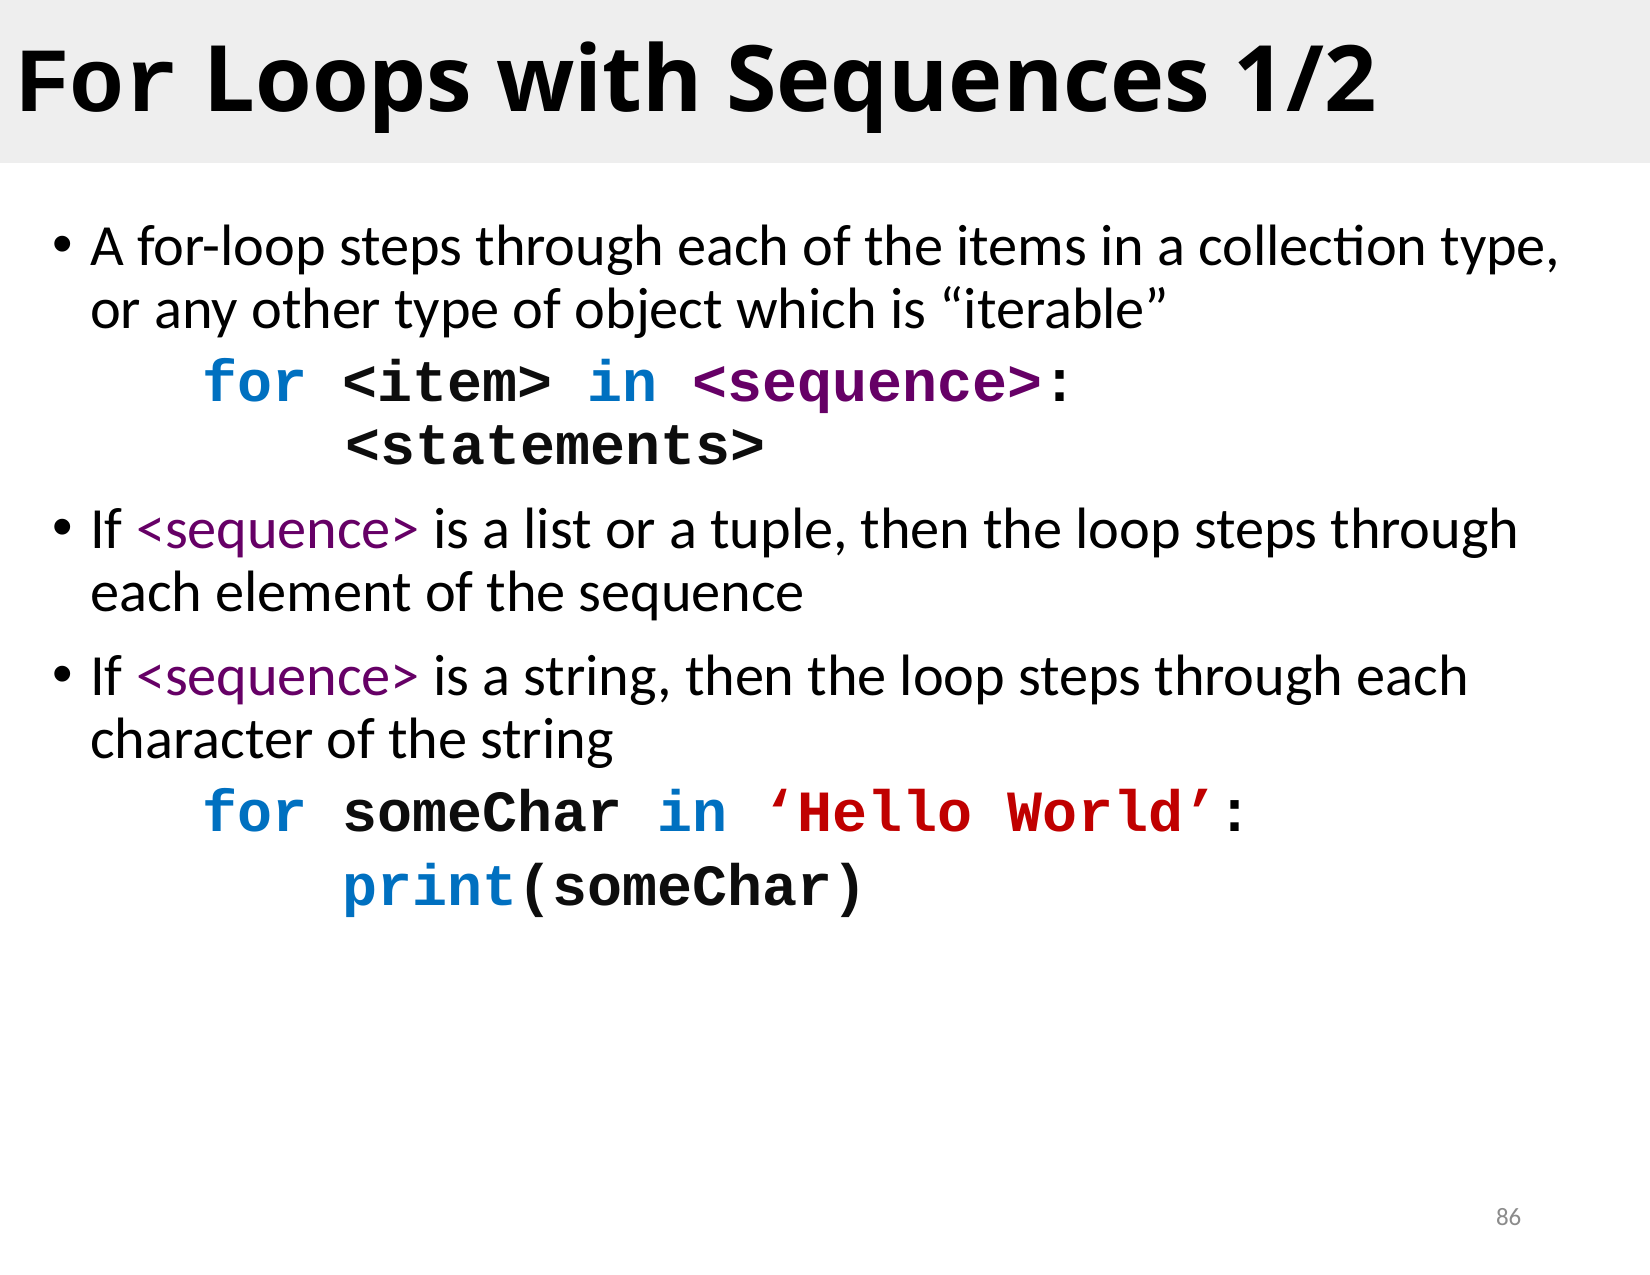

# For Loops with Sequences 1/2
A for-loop steps through each of the items in a collection type, or any other type of object which is “iterable”
for <item> in <sequence>:
 <statements>
If <sequence> is a list or a tuple, then the loop steps through each element of the sequence
If <sequence> is a string, then the loop steps through each character of the string
for someChar in ‘Hello World’:
 print(someChar)
86